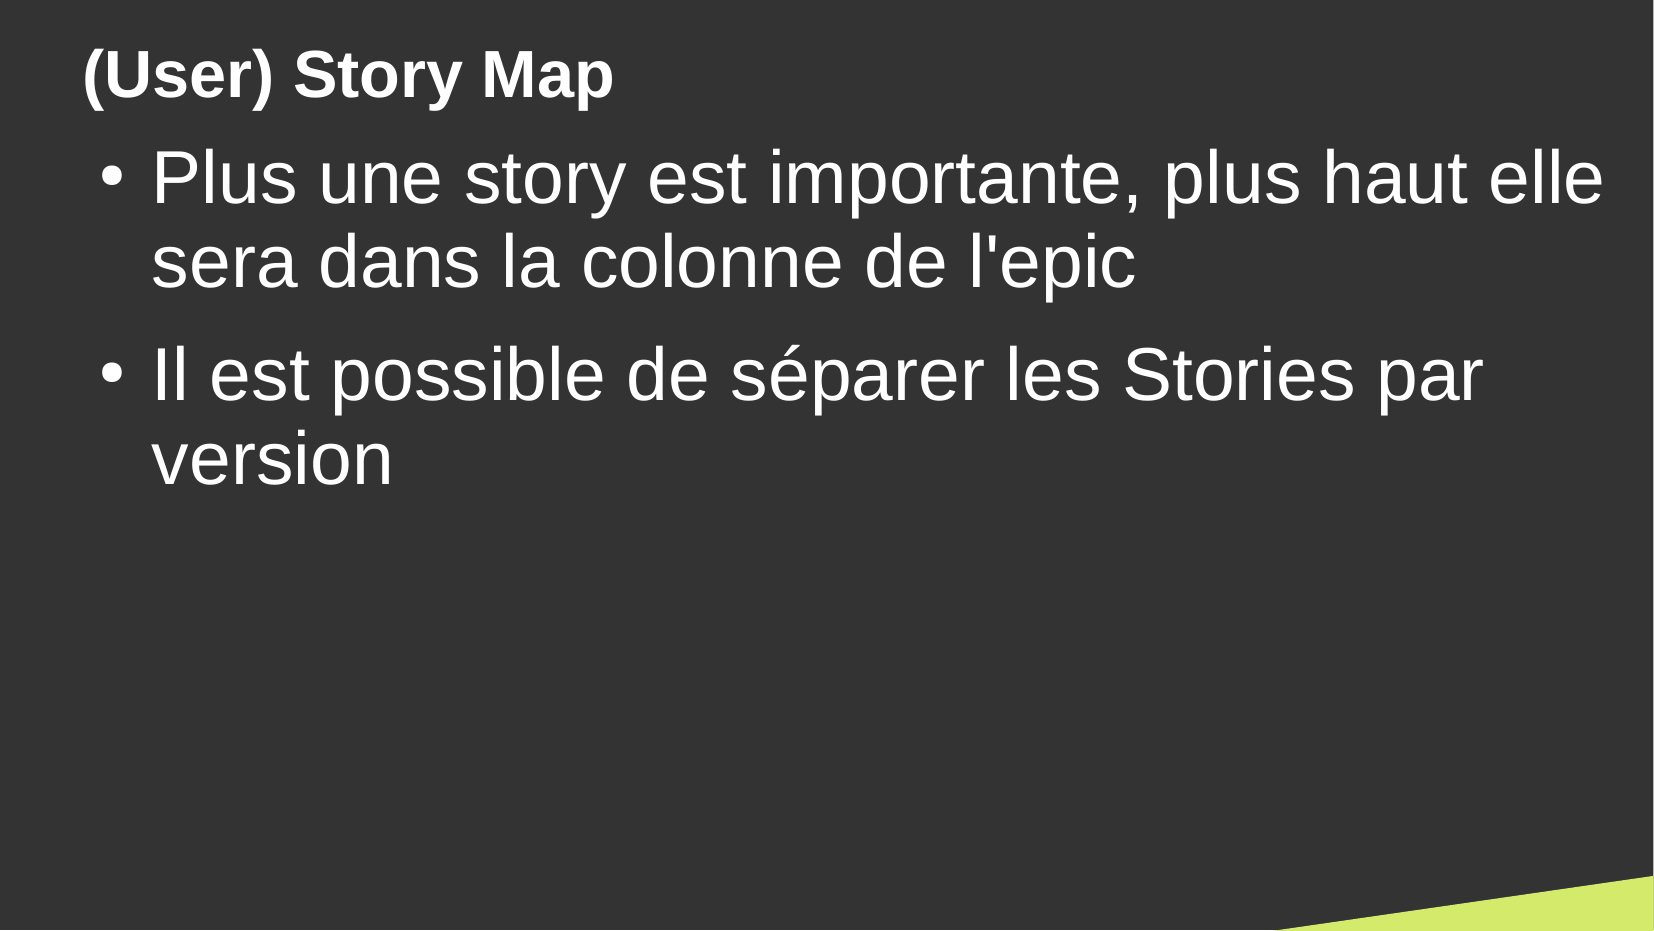

# (User) Story Map
Plus une story est importante, plus haut elle sera dans la colonne de l'epic
Il est possible de séparer les Stories par version